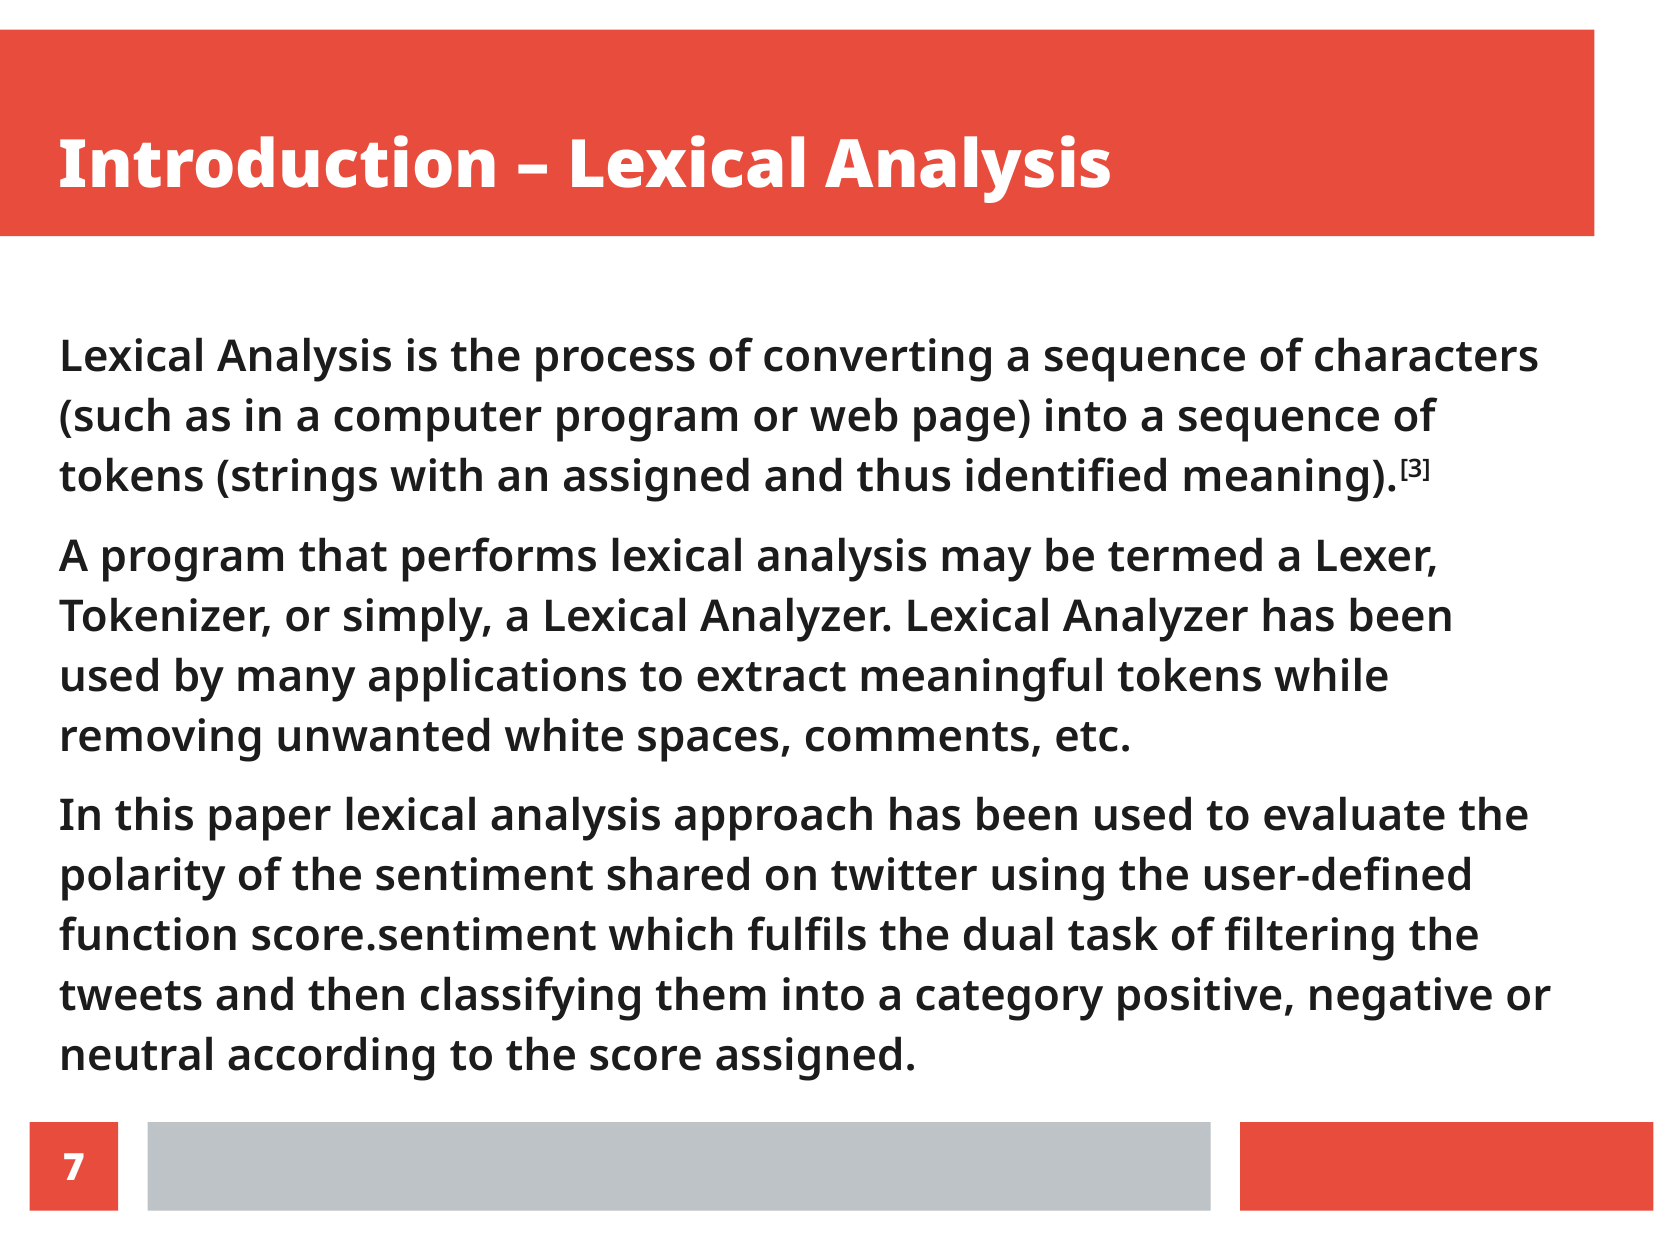

# Introduction – Lexical Analysis
Lexical Analysis is the process of converting a sequence of characters (such as in a computer program or web page) into a sequence of tokens (strings with an assigned and thus identified meaning).[3]
A program that performs lexical analysis may be termed a Lexer, Tokenizer, or simply, a Lexical Analyzer. Lexical Analyzer has been used by many applications to extract meaningful tokens while removing unwanted white spaces, comments, etc.
In this paper lexical analysis approach has been used to evaluate the polarity of the sentiment shared on twitter using the user-defined function score.sentiment which fulfils the dual task of filtering the tweets and then classifying them into a category positive, negative or neutral according to the score assigned.
7